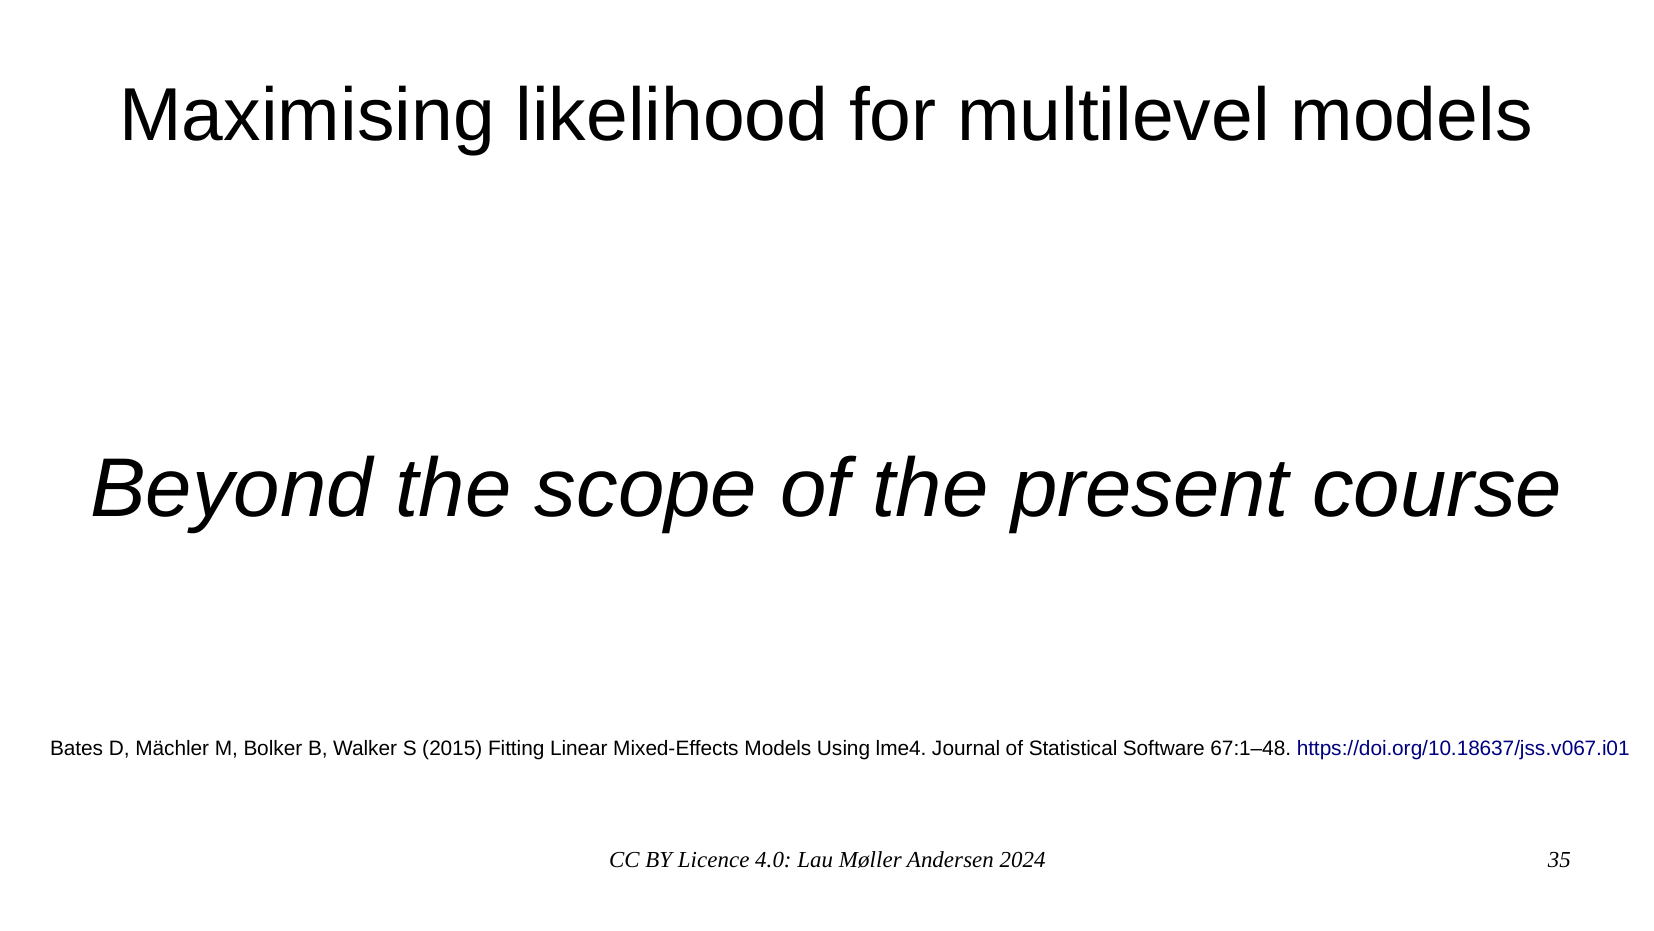

# Maximising likelihood for multilevel models
Beyond the scope of the present course
Bates D, Mächler M, Bolker B, Walker S (2015) Fitting Linear Mixed-Effects Models Using lme4. Journal of Statistical Software 67:1–48. https://doi.org/10.18637/jss.v067.i01
CC BY Licence 4.0: Lau Møller Andersen 2024
35